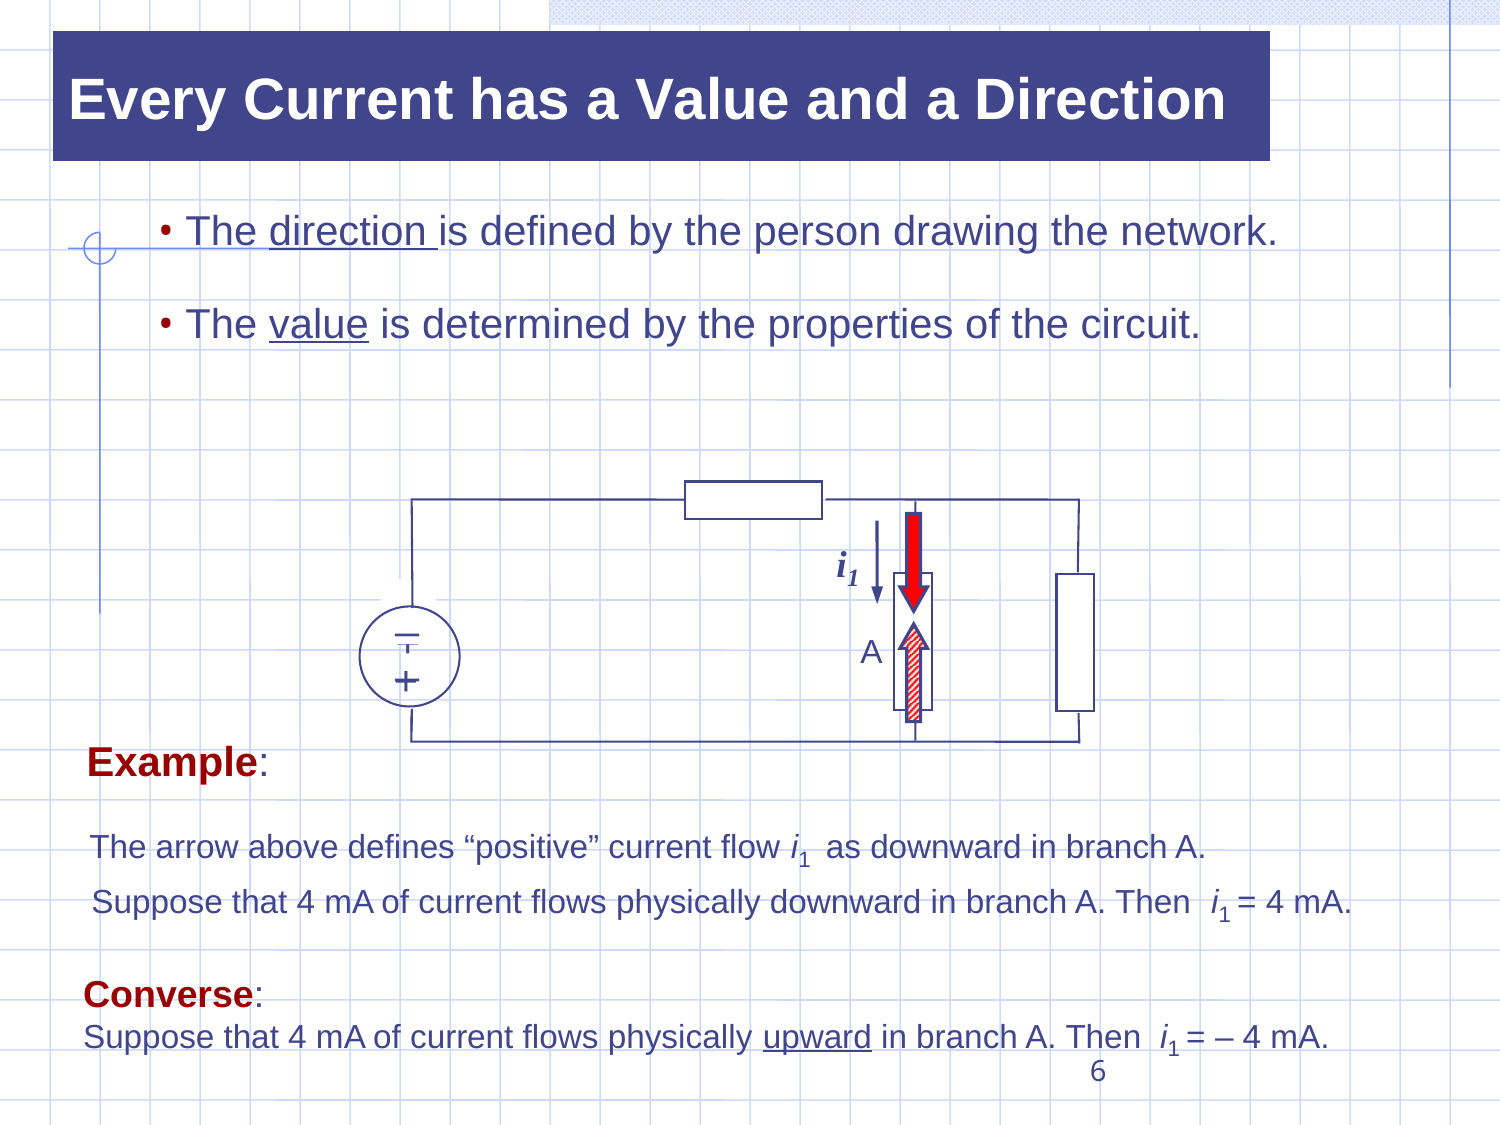

# Every Current has a Value and a Direction
 The direction is defined by the person drawing the network.
 The value is determined by the properties of the circuit.
A
 i1
_
+
+
_
Example:
The arrow above defines “positive” current flow i1 as downward in branch A.
Suppose that 4 mA of current flows physically downward in branch A. Then i1 = 4 mA.
Converse:
Suppose that 4 mA of current flows physically upward in branch A. Then i1 = – 4 mA.